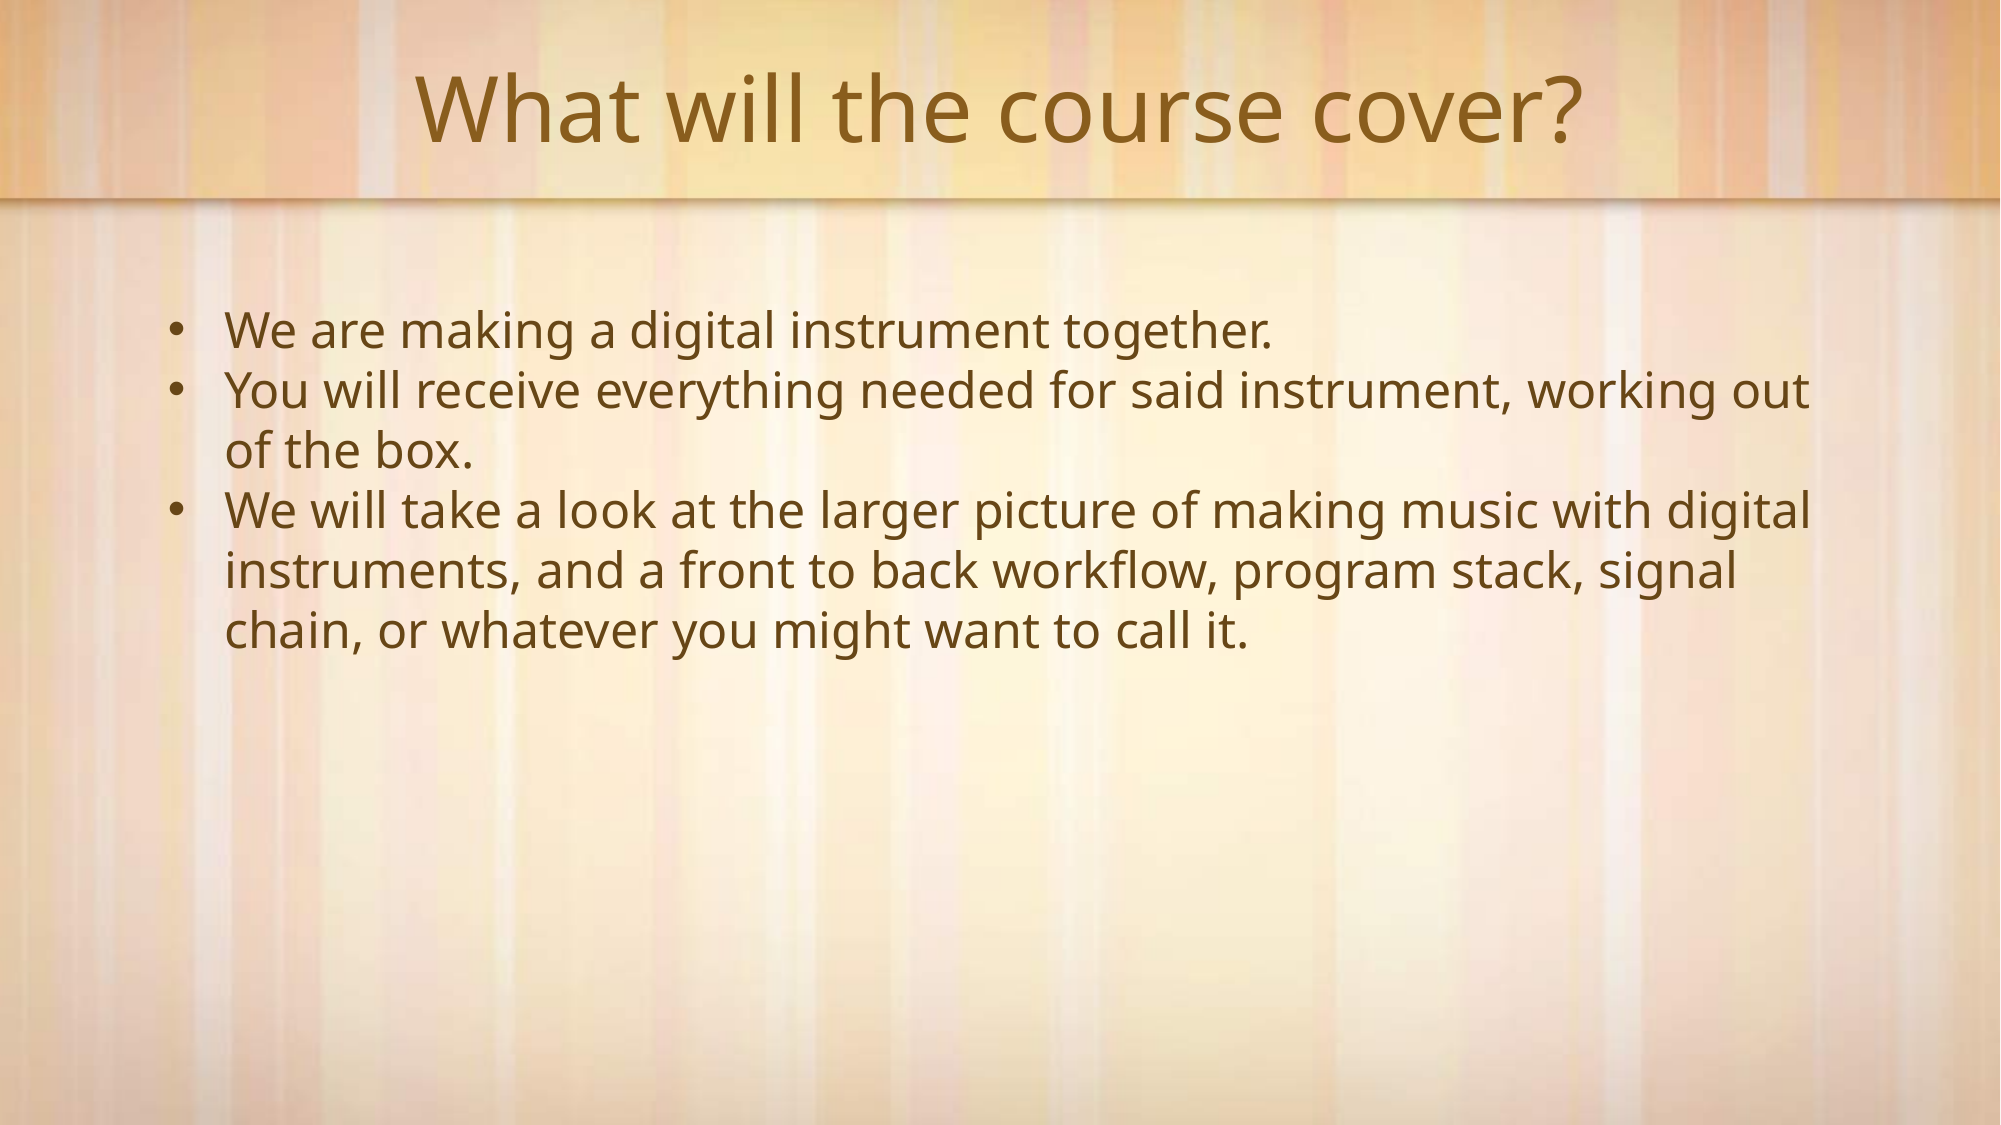

What will the course cover?
# We are making a digital instrument together.
You will receive everything needed for said instrument, working out of the box.
We will take a look at the larger picture of making music with digital instruments, and a front to back workflow, program stack, signal chain, or whatever you might want to call it.